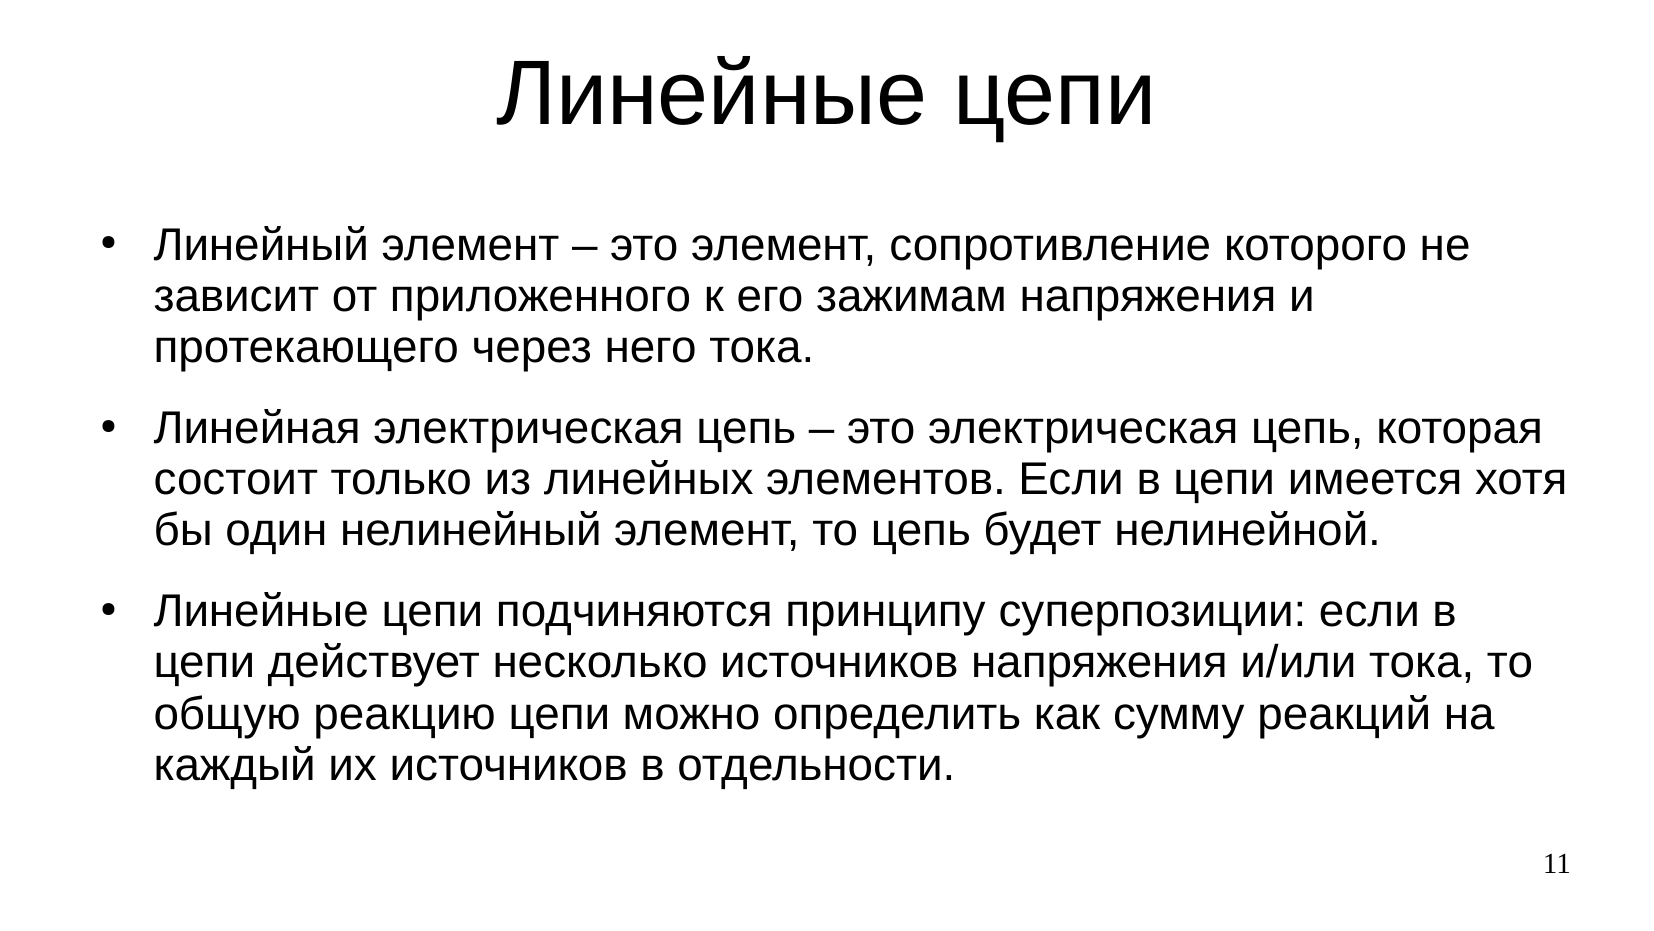

# Линейные цепи
Линейный элемент – это элемент, сопротивление которого не зависит от приложенного к его зажимам напряжения и протекающего через него тока.
Линейная электрическая цепь – это электрическая цепь, которая состоит только из линейных элементов. Если в цепи имеется хотя бы один нелинейный элемент, то цепь будет нелинейной.
Линейные цепи подчиняются принципу суперпозиции: если в цепи действует несколько источников напряжения и/или тока, то общую реакцию цепи можно определить как сумму реакций на каждый их источников в отдельности.
11